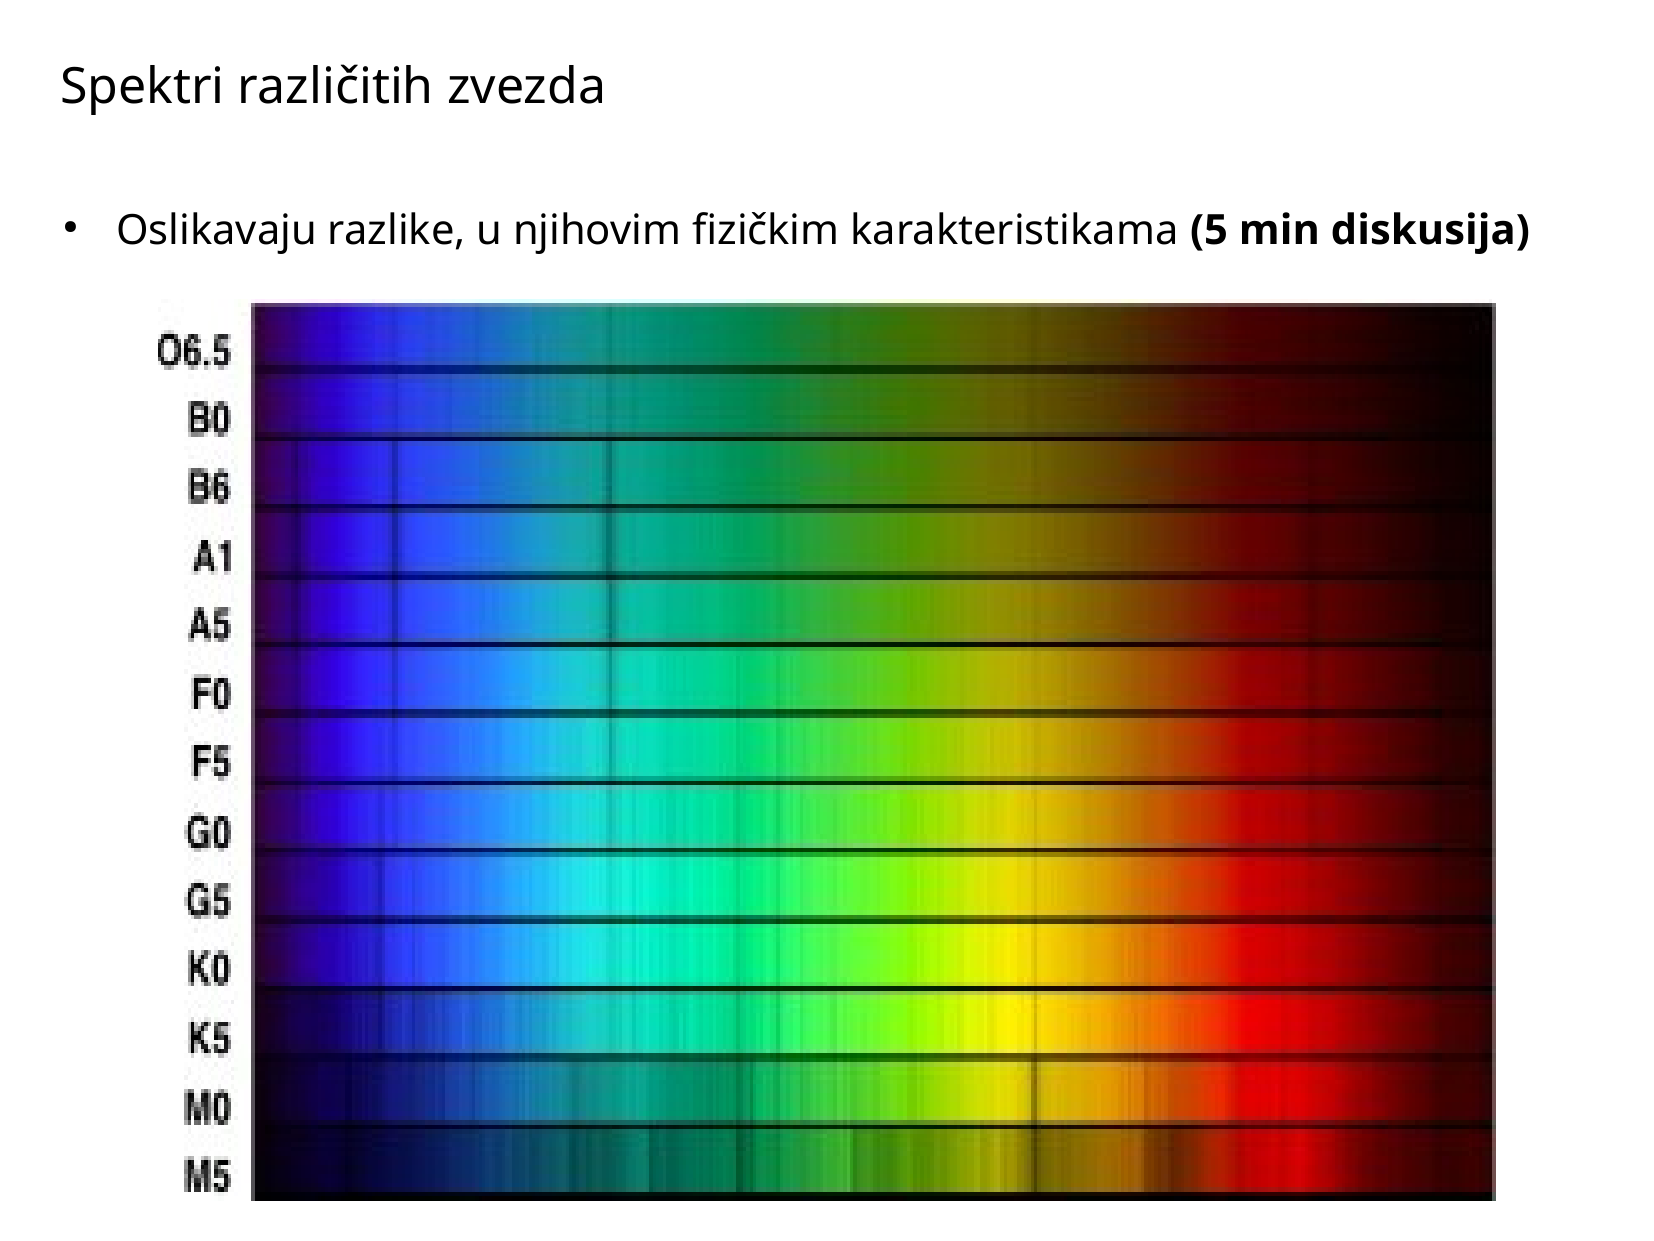

# Spektri različitih zvezda
Oslikavaju razlike, u njihovim fizičkim karakteristikama (5 min diskusija)